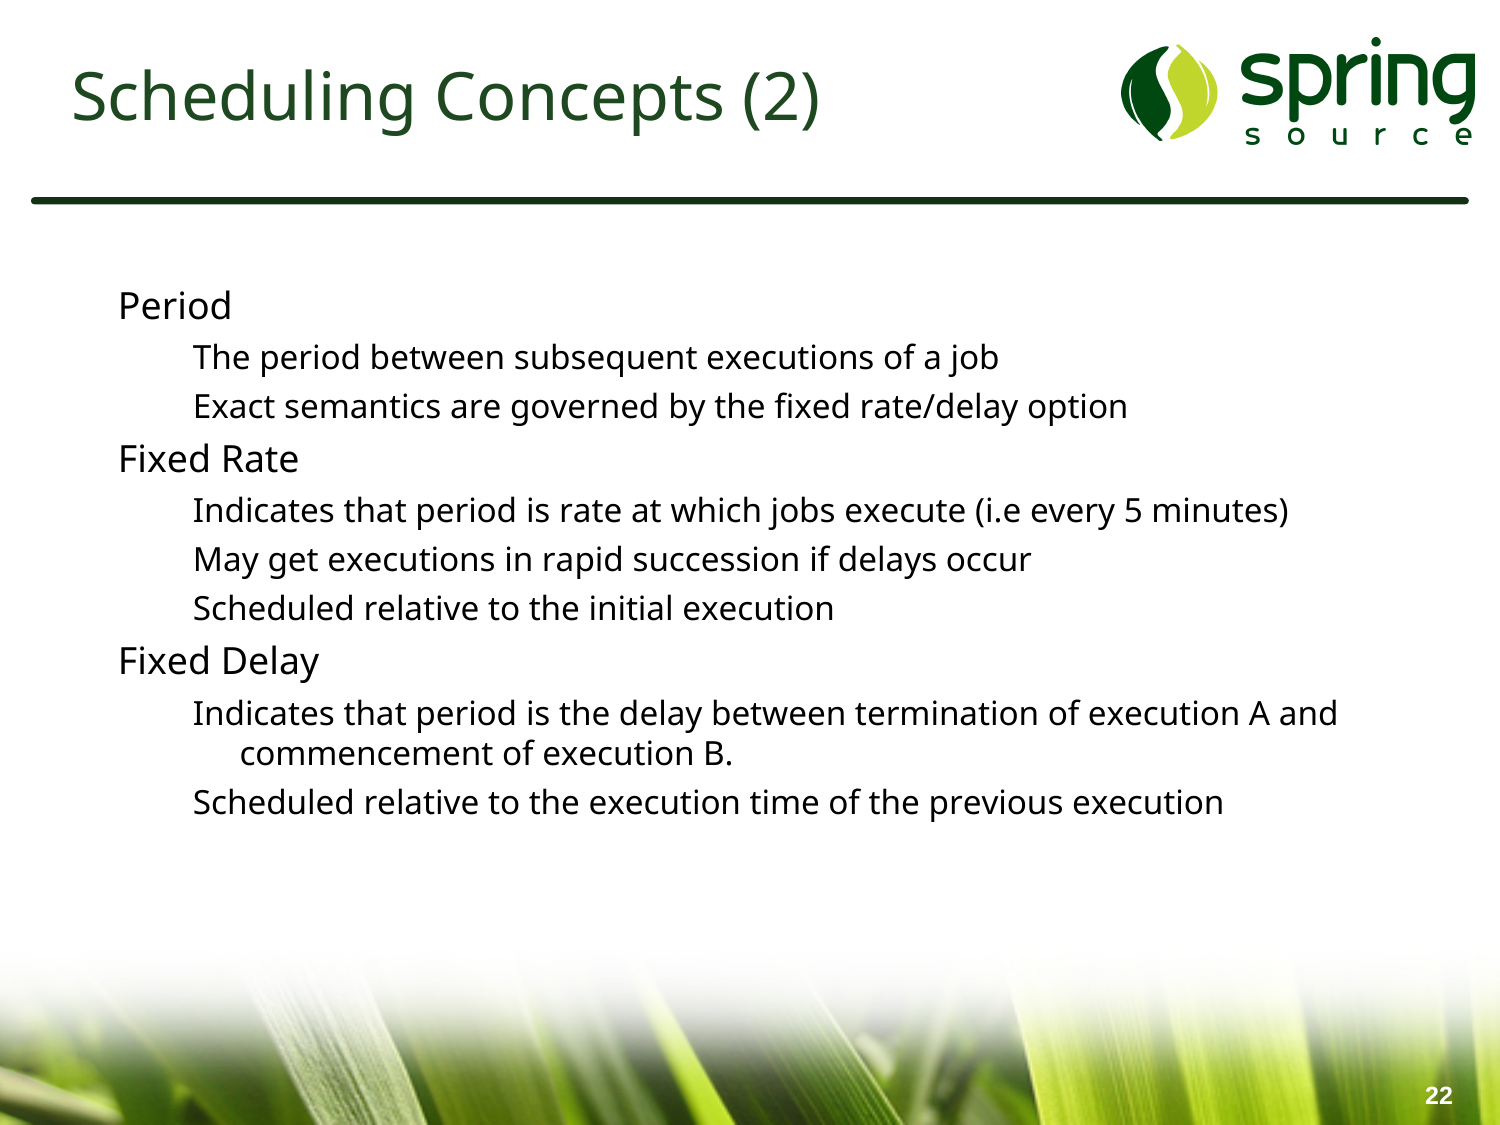

# Scheduling Concepts (2)
Period
The period between subsequent executions of a job
Exact semantics are governed by the fixed rate/delay option
Fixed Rate
Indicates that period is rate at which jobs execute (i.e every 5 minutes)
May get executions in rapid succession if delays occur
Scheduled relative to the initial execution
Fixed Delay
Indicates that period is the delay between termination of execution A and commencement of execution B.
Scheduled relative to the execution time of the previous execution